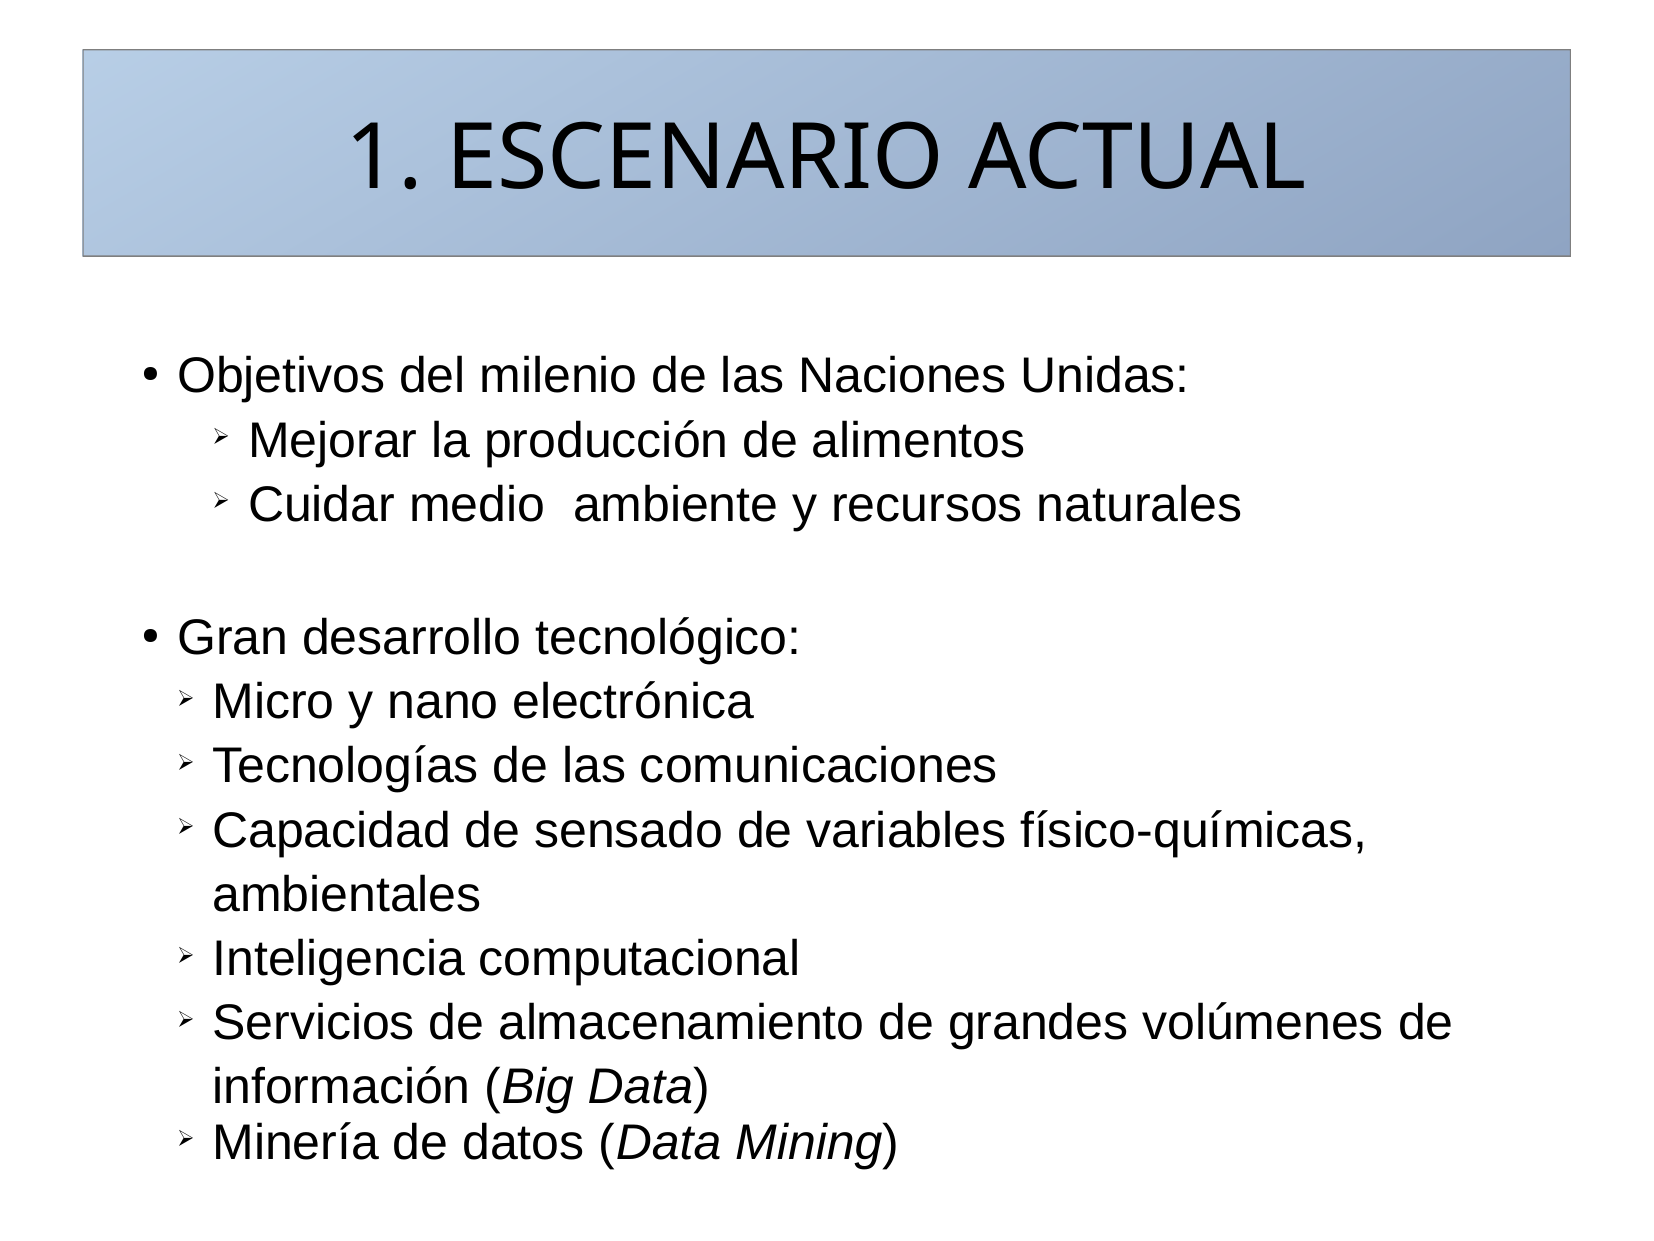

# 1. ESCENARIO ACTUAL
Objetivos del milenio de las Naciones Unidas:
Mejorar la producción de alimentos
Cuidar medio ambiente y recursos naturales
Gran desarrollo tecnológico:
Micro y nano electrónica
Tecnologías de las comunicaciones
Capacidad de sensado de variables físico-químicas, ambientales
Inteligencia computacional
Servicios de almacenamiento de grandes volúmenes de información (Big Data)
Minería de datos (Data Mining)